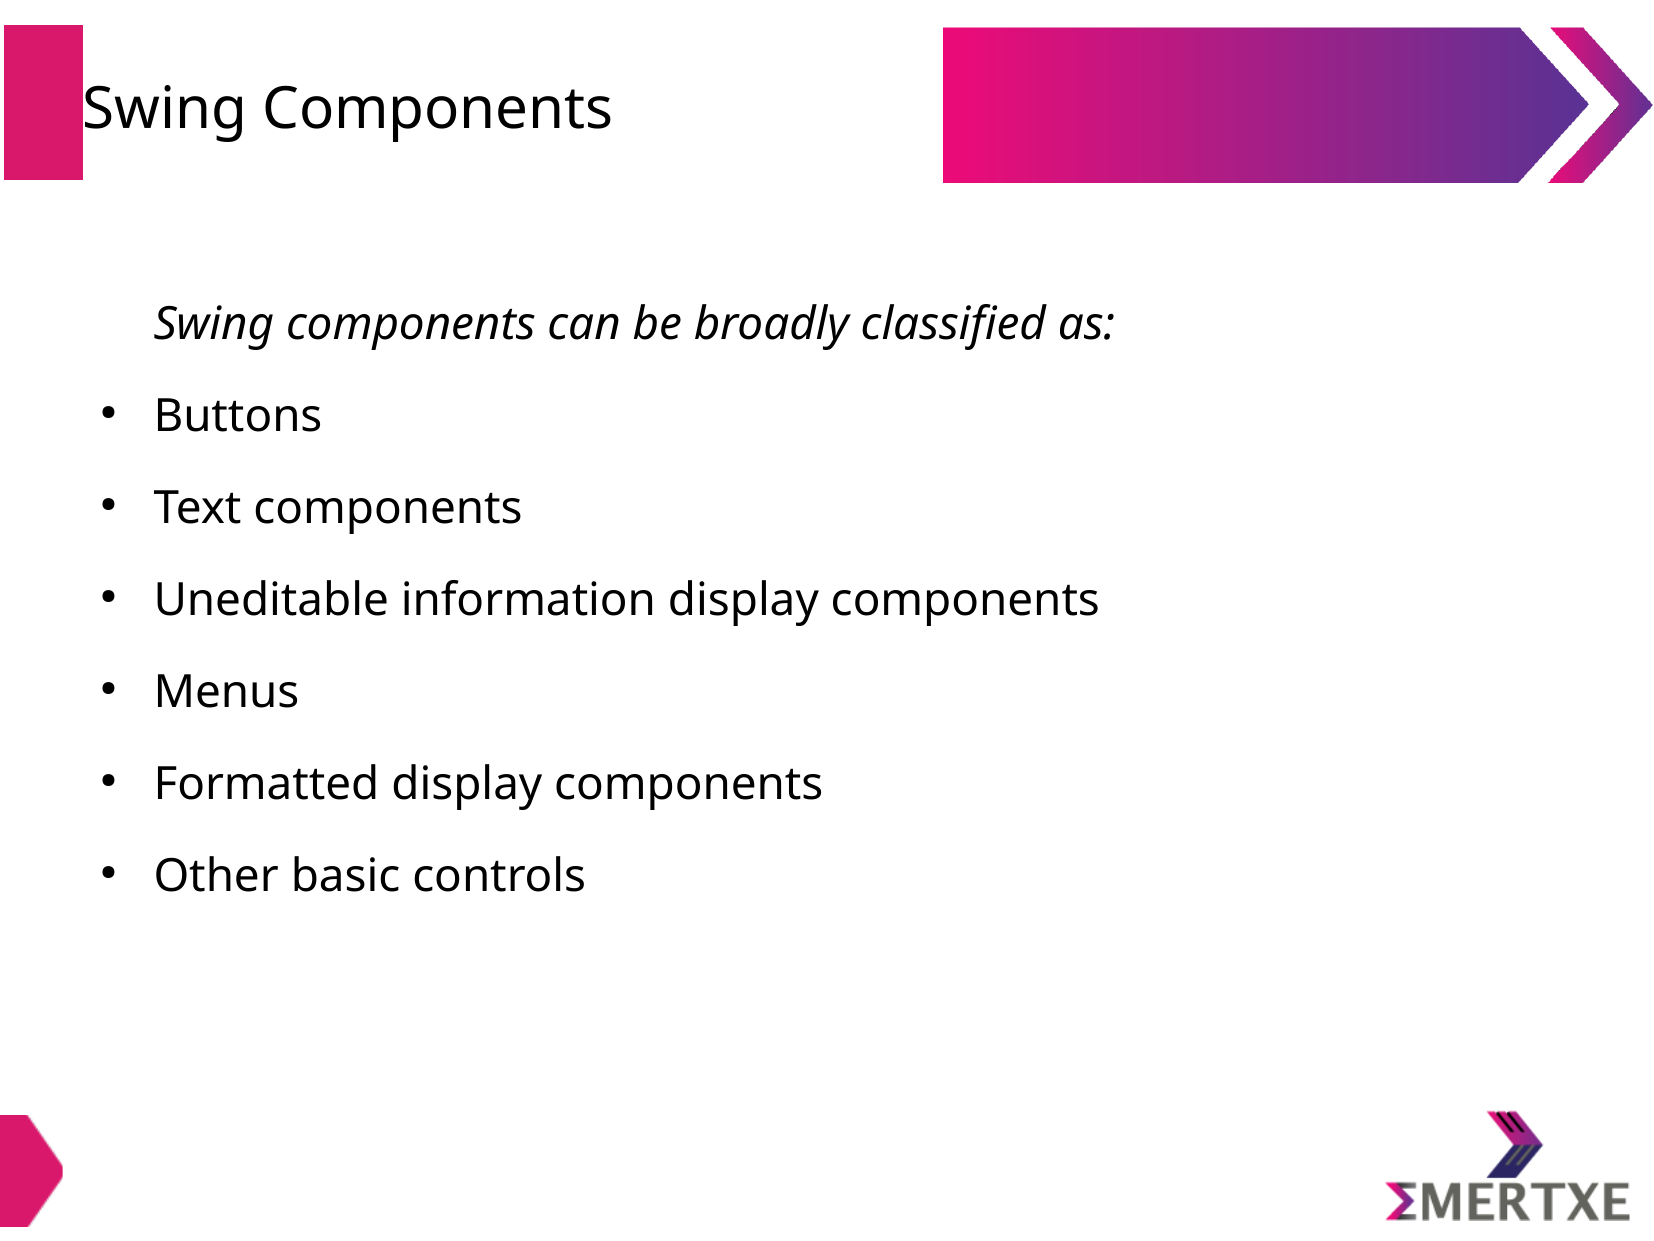

# Swing Components
Swing components can be broadly classified as:
Buttons
Text components
Uneditable information display components
Menus
Formatted display components
Other basic controls